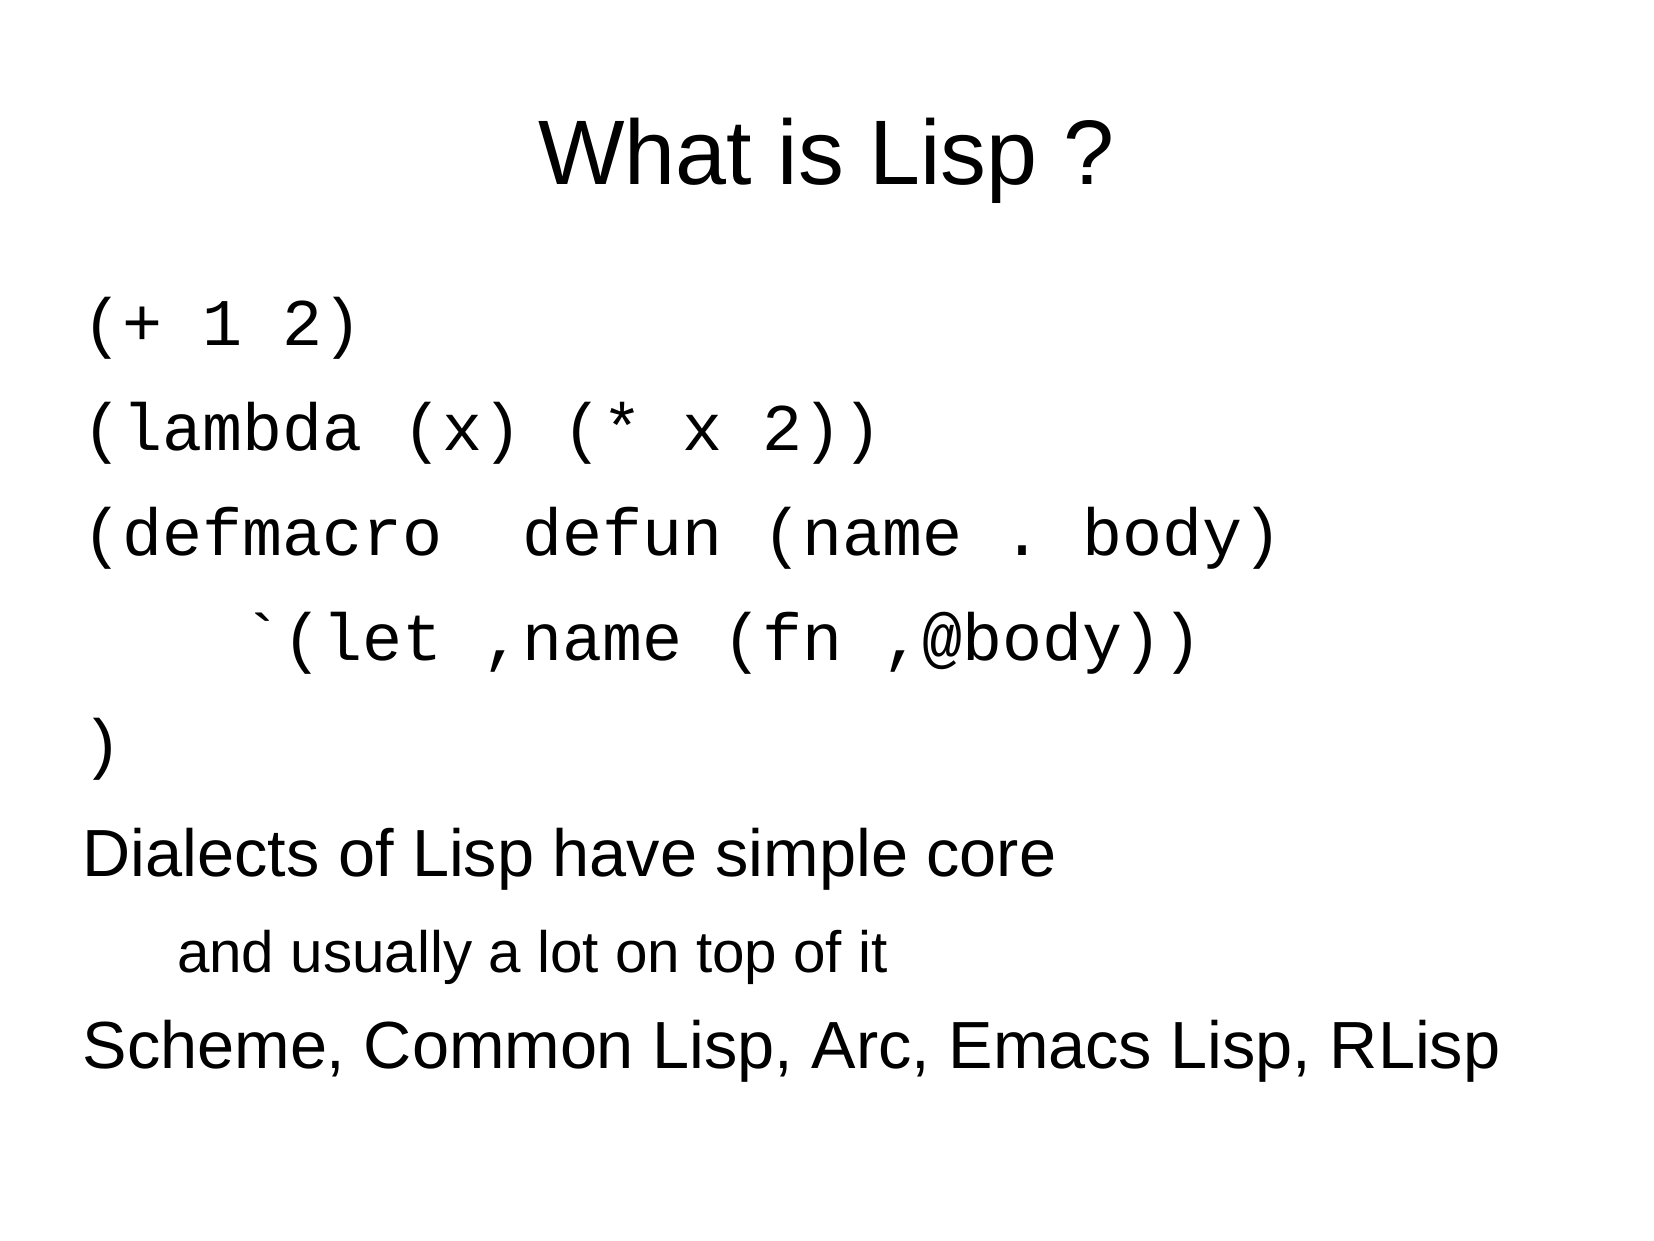

# What is Lisp ?
(+ 1 2)
(lambda (x) (* x 2))
(defmacro defun (name . body)
 `(let ,name (fn ,@body))
)
Dialects of Lisp have simple core
and usually a lot on top of it
Scheme, Common Lisp, Arc, Emacs Lisp, RLisp